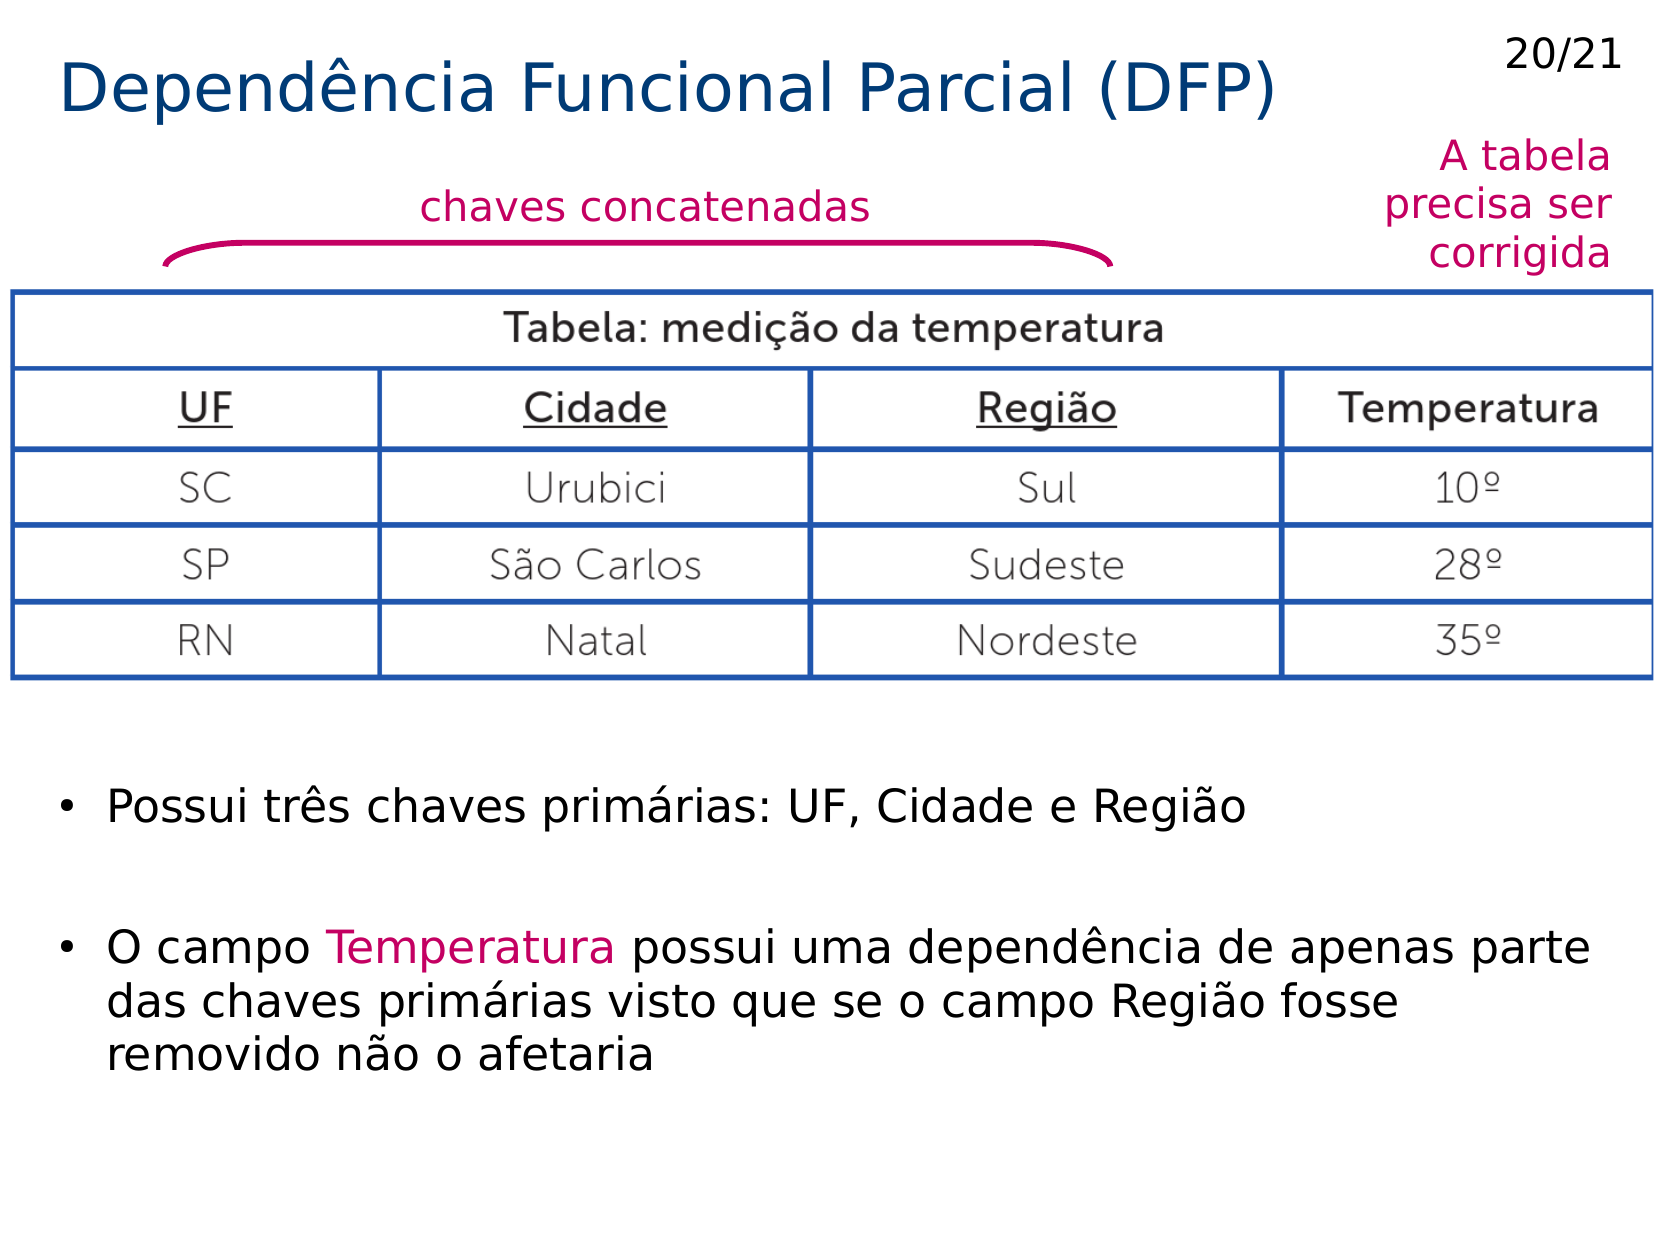

# Dependência Funcional Parcial (DFP)
20
A tabela precisa ser corrigida
chaves concatenadas
Possui três chaves primárias: UF, Cidade e Região
O campo Temperatura possui uma dependência de apenas parte das chaves primárias visto que se o campo Região fosse removido não o afetaria